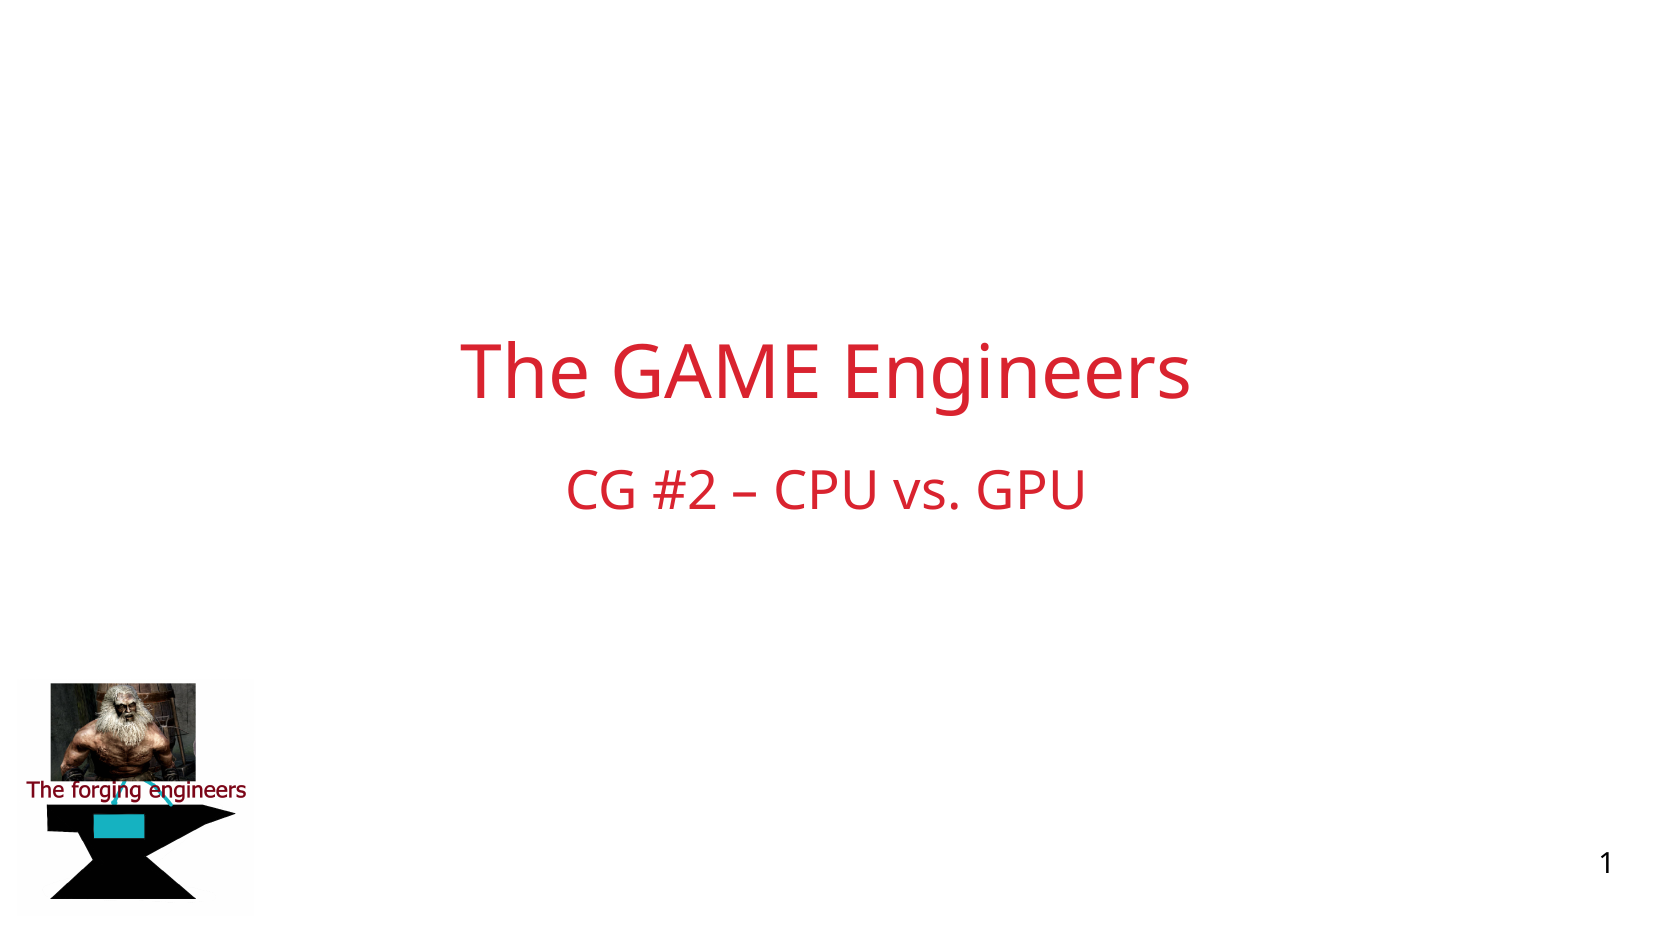

The GAME Engineers
CG #2 – CPU vs. GPU